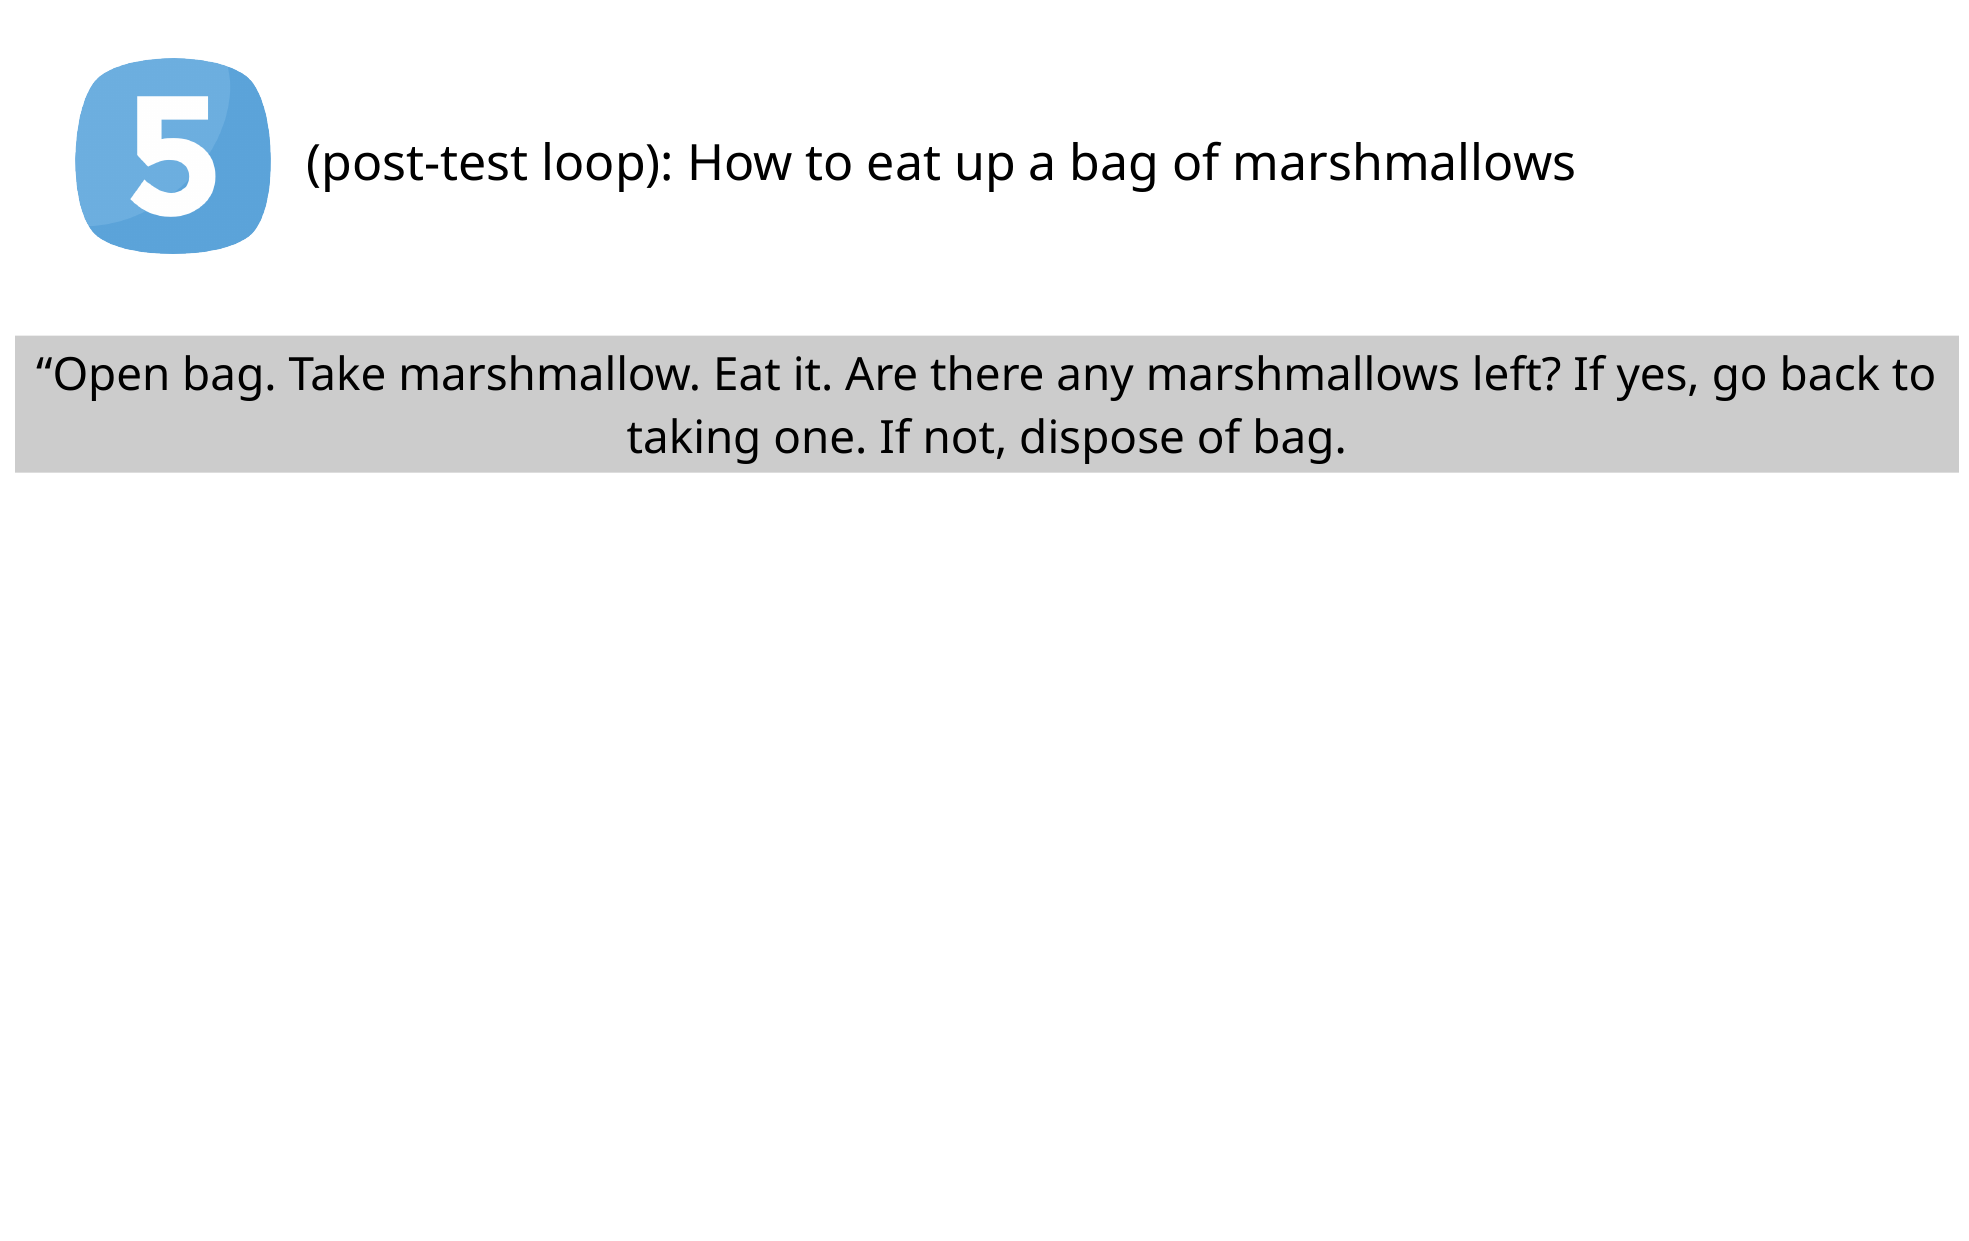

(post-test loop): How to eat up a bag of marshmallows
“Open bag. Take marshmallow. Eat it. Are there any marshmallows left? If yes, go back to taking one. If not, dispose of bag.